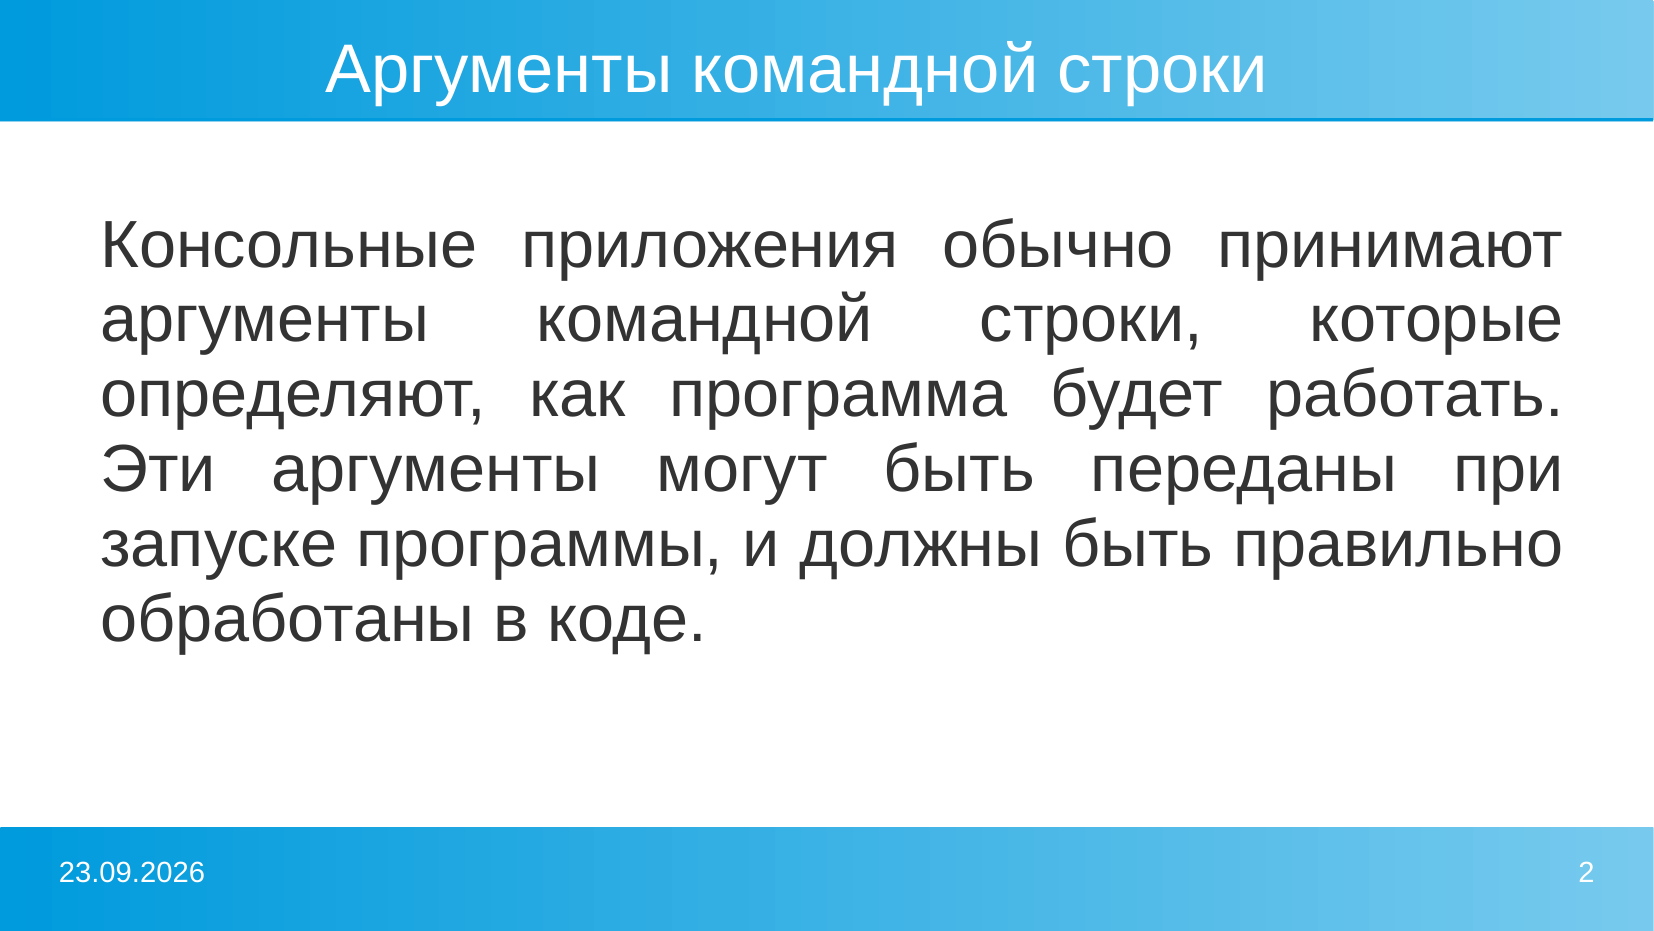

# Аргументы командной строки
Консольные приложения обычно принимают аргументы командной строки, которые определяют, как программа будет работать. Эти аргументы могут быть переданы при запуске программы, и должны быть правильно обработаны в коде.
2